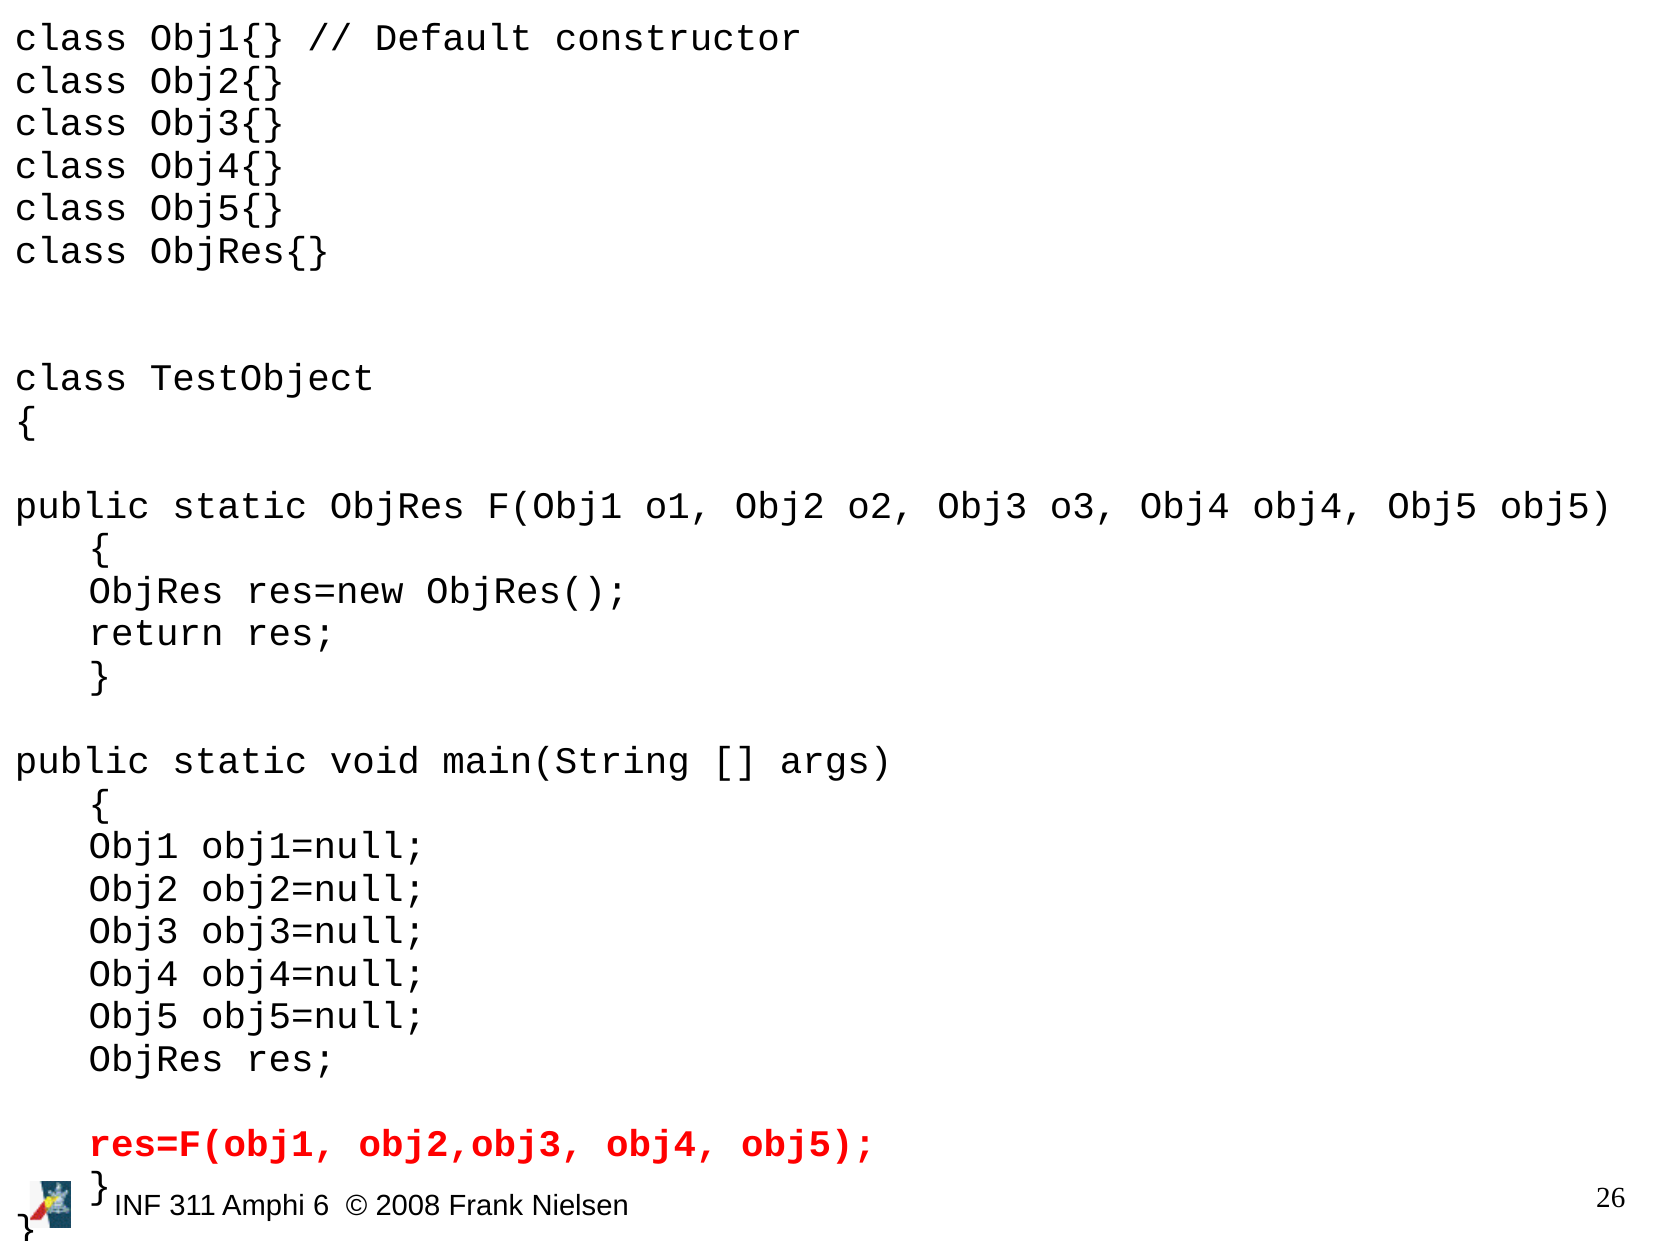

class Obj1{} // Default constructor
class Obj2{}
class Obj3{}
class Obj4{}
class Obj5{}
class ObjRes{}
class TestObject
{
public static ObjRes F(Obj1 o1, Obj2 o2, Obj3 o3, Obj4 obj4, Obj5 obj5)
	{
	ObjRes res=new ObjRes();
	return res;
	}
public static void main(String [] args)
	{
	Obj1 obj1=null;
	Obj2 obj2=null;
	Obj3 obj3=null;
	Obj4 obj4=null;
	Obj5 obj5=null;
	ObjRes res;
	res=F(obj1, obj2,obj3, obj4, obj5);
	}
}